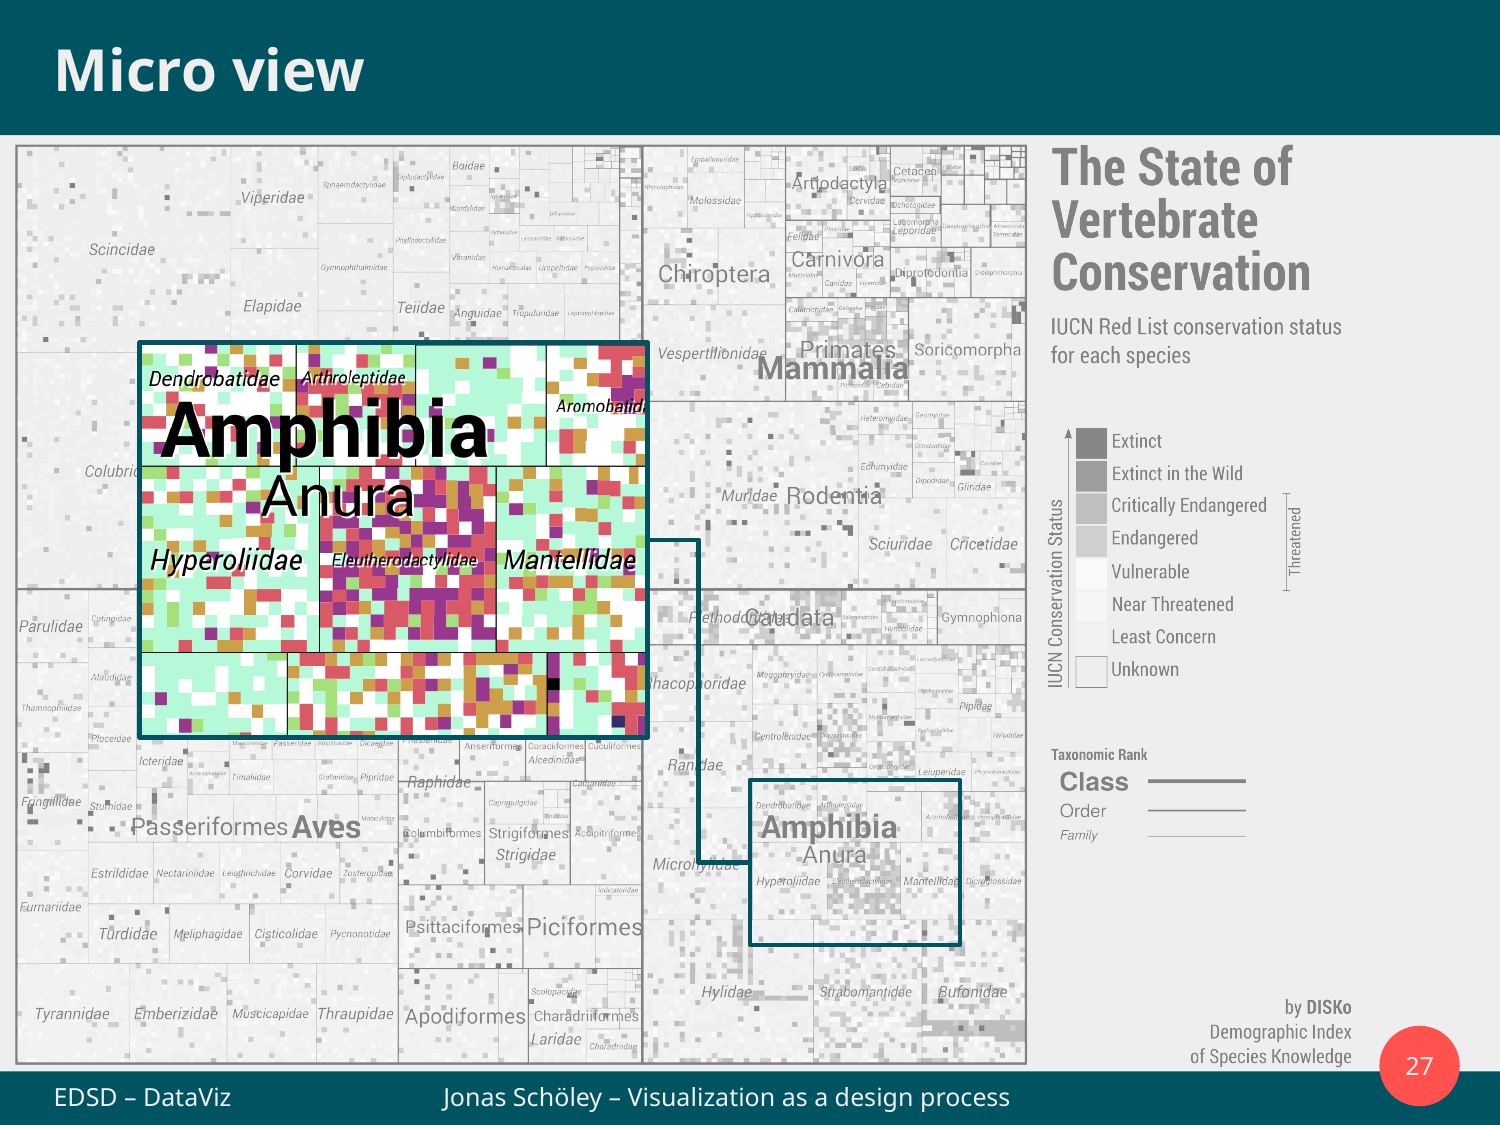

# Micro view
27
EDSD – DataViz
Jonas Schöley – Visualization as a design process